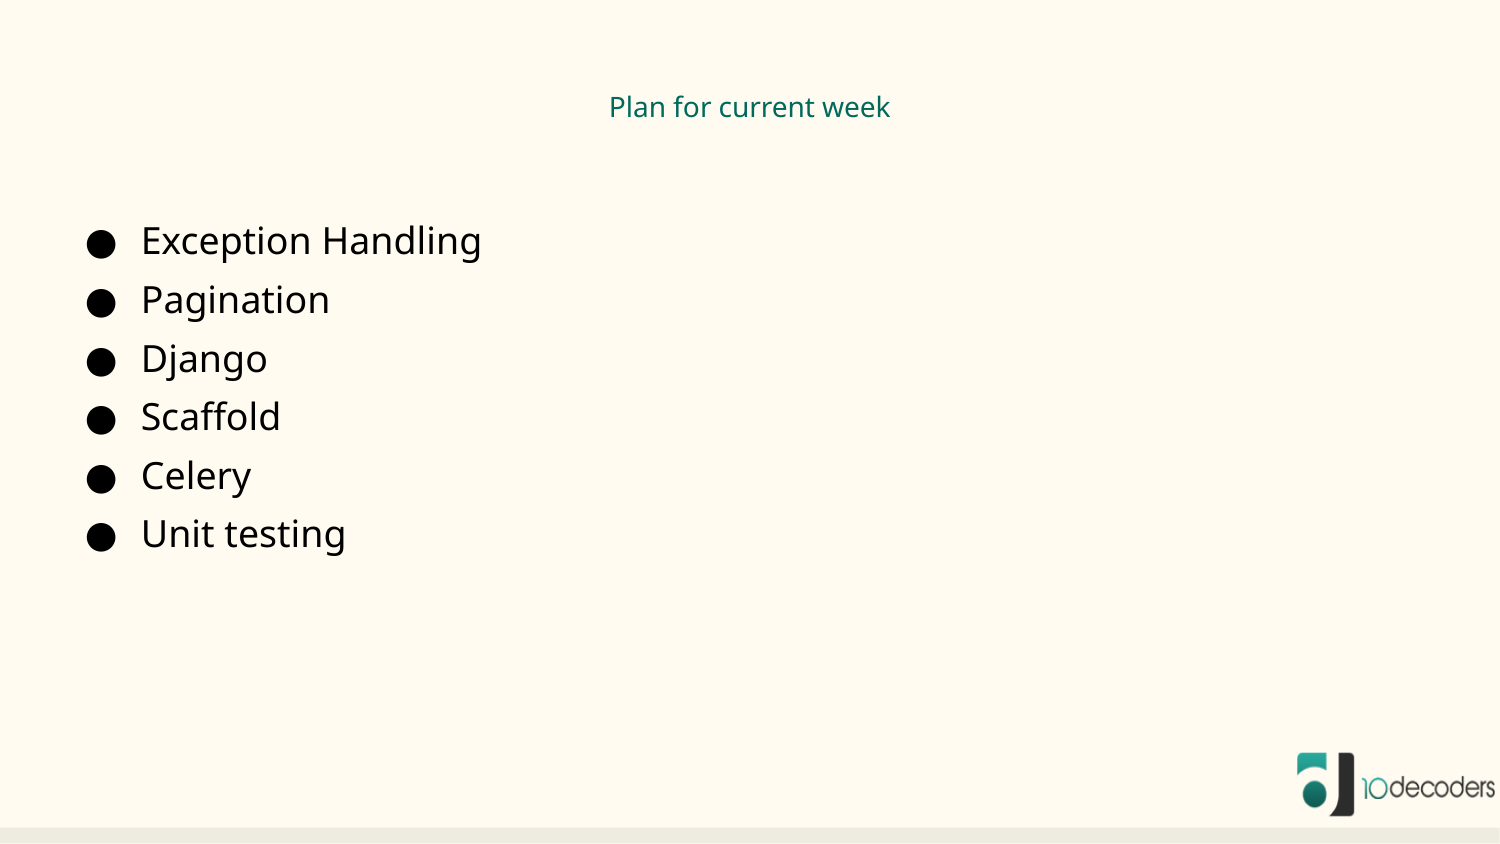

Plan for current week
Exception Handling
Pagination
Django
Scaffold
Celery
Unit testing